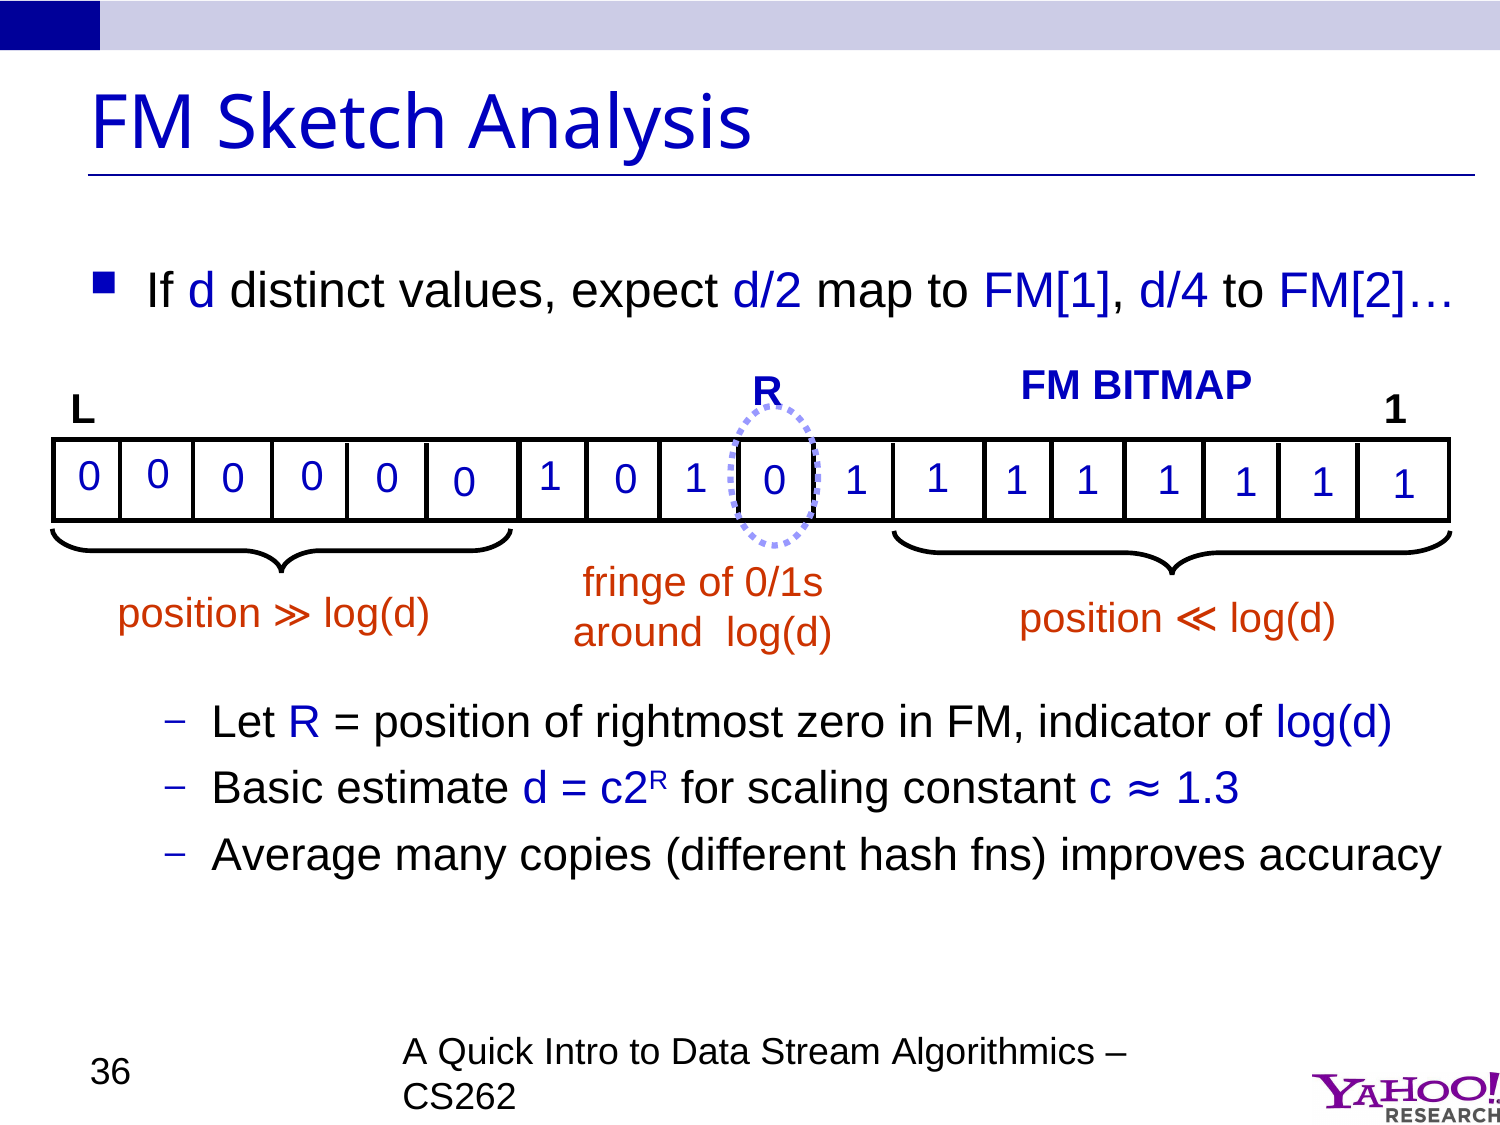

# FM Sketch Analysis
If d distinct values, expect d/2 map to FM[1], d/4 to FM[2]…
Let R = position of rightmost zero in FM, indicator of log(d)
Basic estimate d = c2R for scaling constant c ≈ 1.3
Average many copies (different hash fns) improves accuracy
FM BITMAP
R
L
1
0
0
0
1
0
0
1
1
0
0
1
1
1
1
0
1
1
1
fringe of 0/1s around log(d)
position ≫ log(d)
position ≪ log(d)
Fundamentals of Analyzing and Mining Data Streams
36